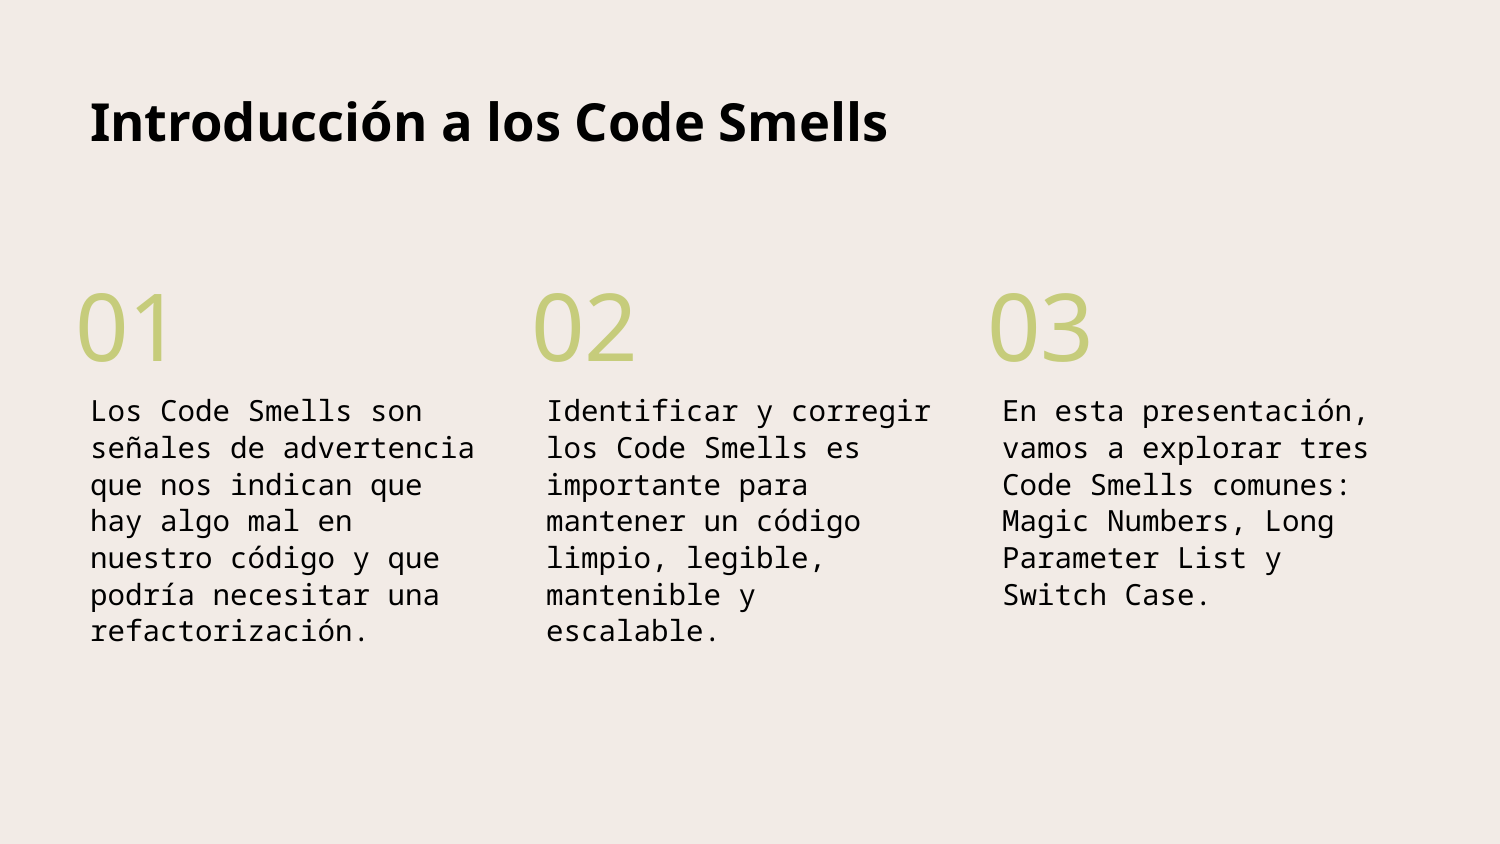

Introducción a los Code Smells
01
02
03
Los Code Smells son señales de advertencia que nos indican que hay algo mal en nuestro código y que podría necesitar una refactorización.
Identificar y corregir los Code Smells es importante para mantener un código limpio, legible, mantenible y escalable.
# En esta presentación, vamos a explorar tres Code Smells comunes: Magic Numbers, Long Parameter List y Switch Case.